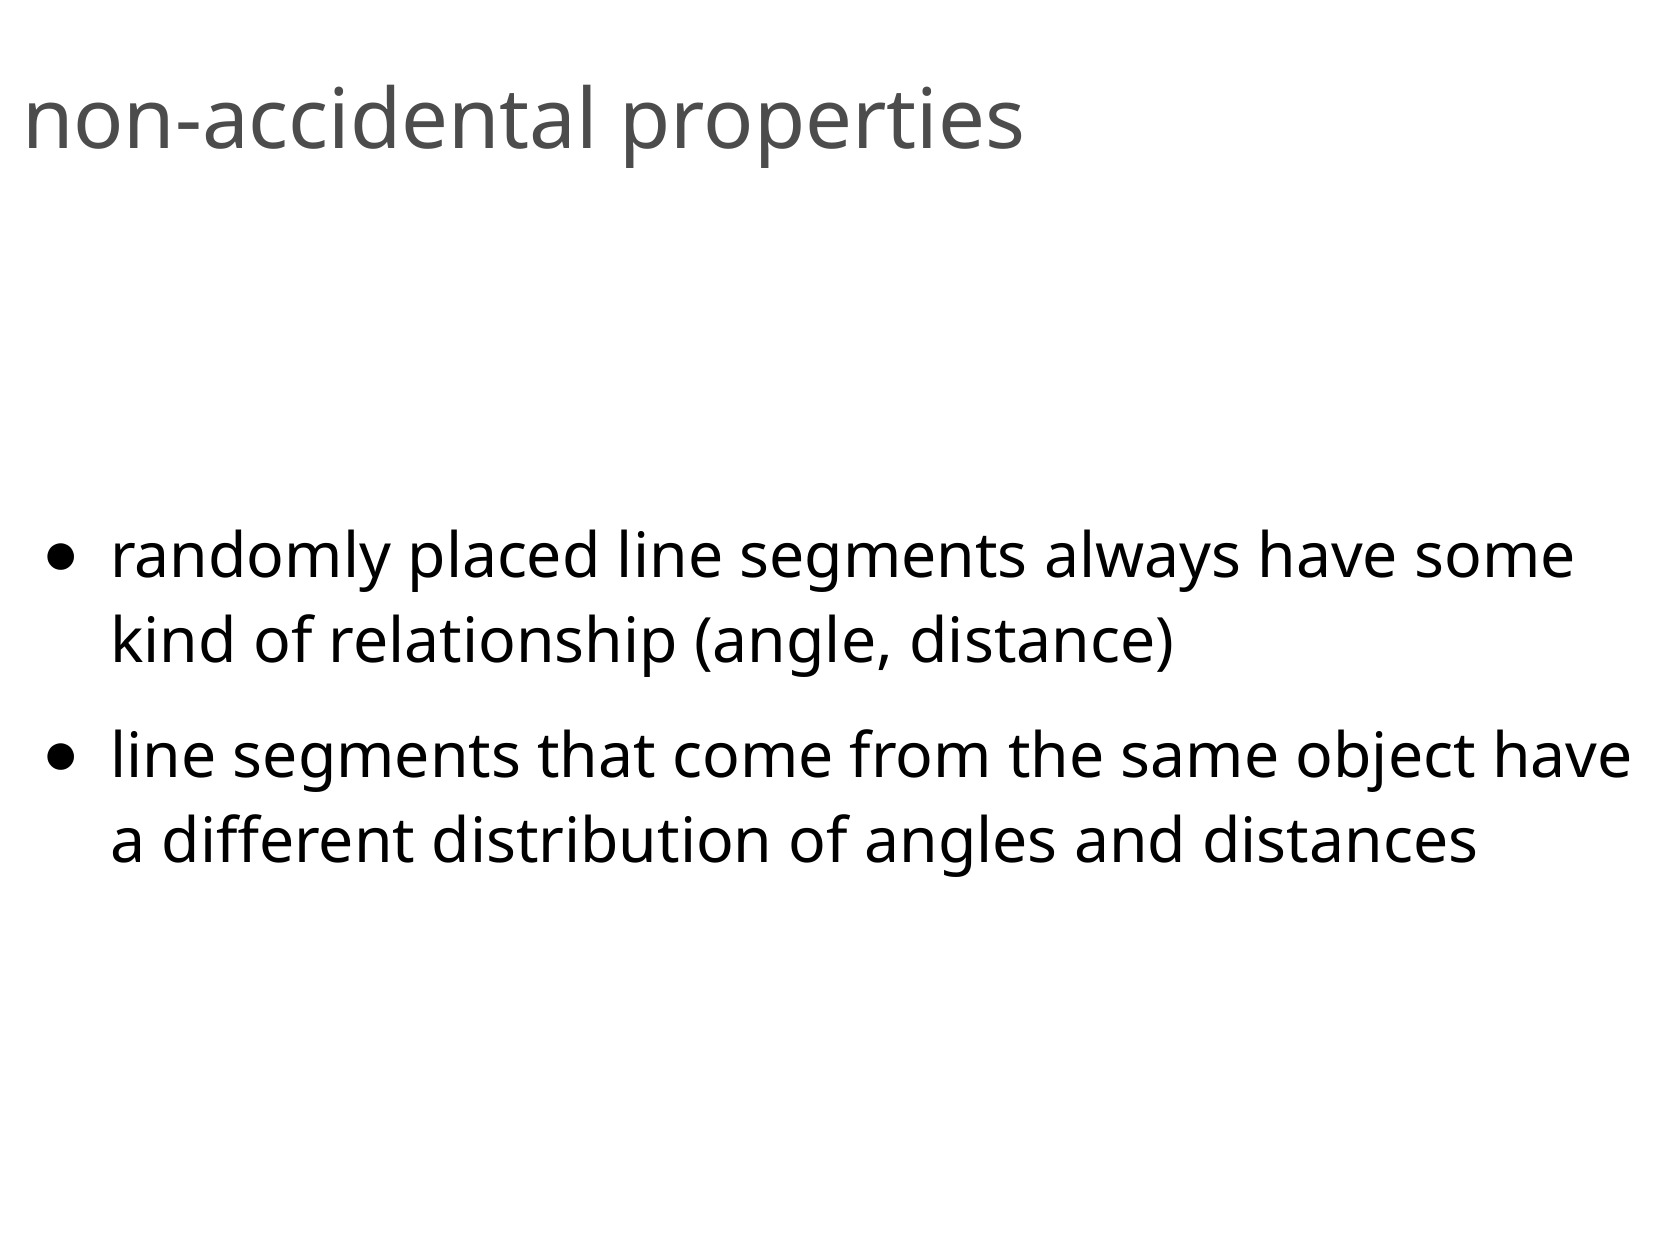

# non-accidental properties
randomly placed line segments always have some kind of relationship (angle, distance)
line segments that come from the same object have a different distribution of angles and distances